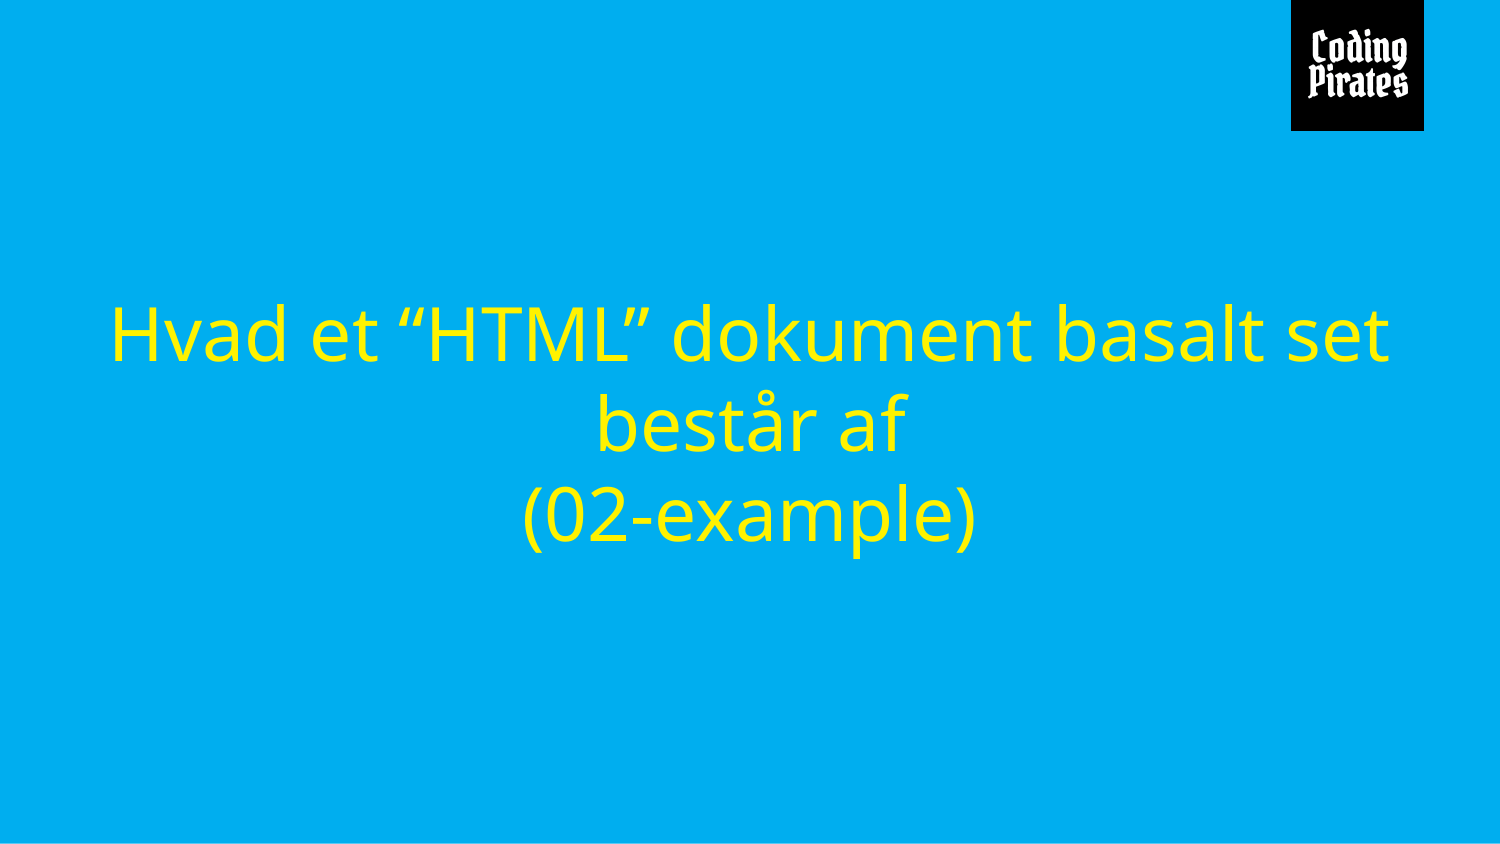

# Hvad et “HTML” dokument basalt set består af (02-example)